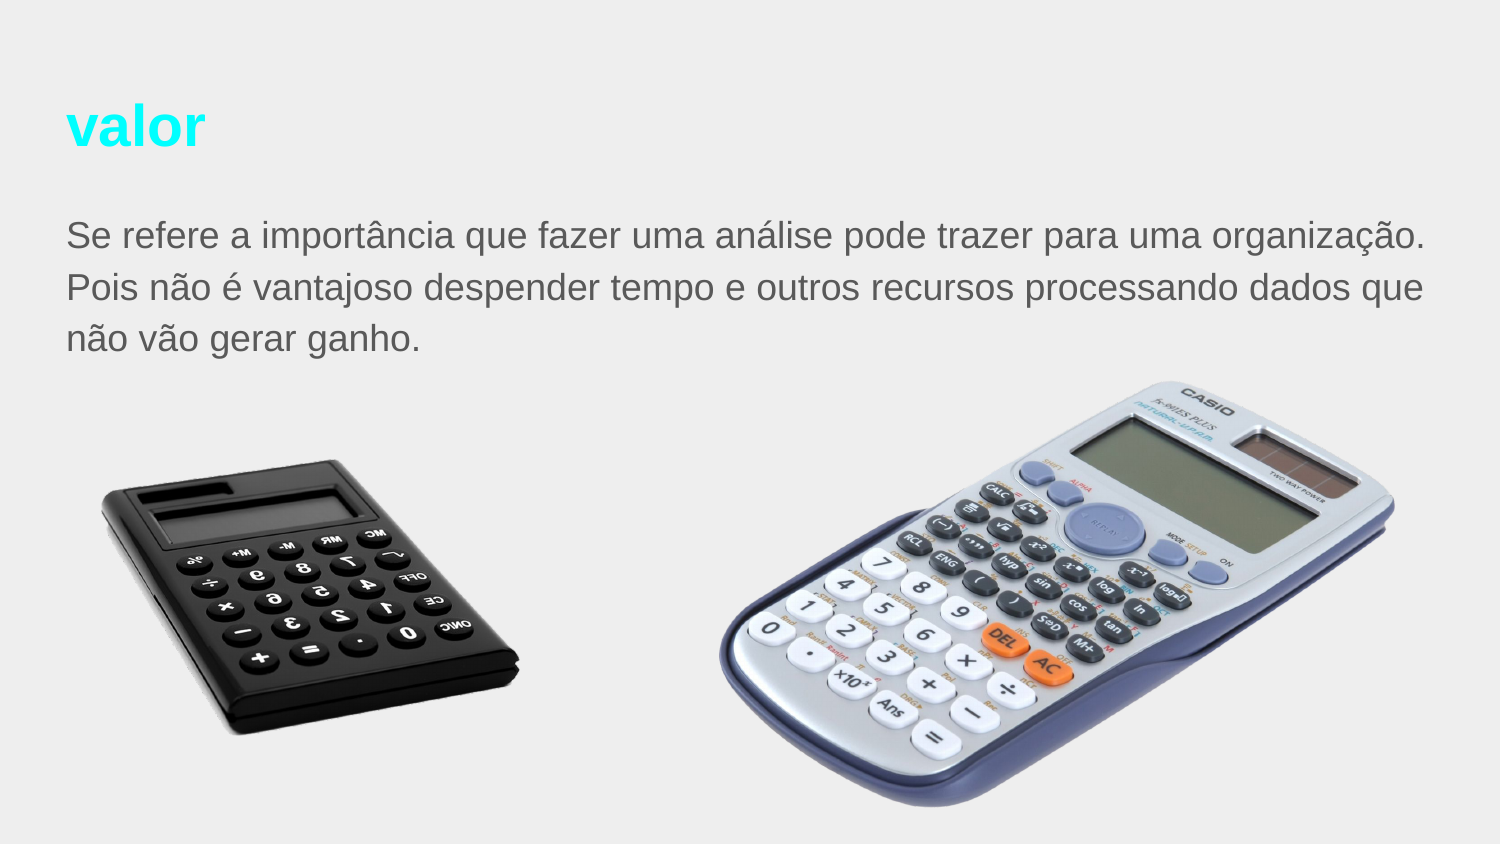

# valor
Se refere a importância que fazer uma análise pode trazer para uma organização. Pois não é vantajoso despender tempo e outros recursos processando dados que não vão gerar ganho.